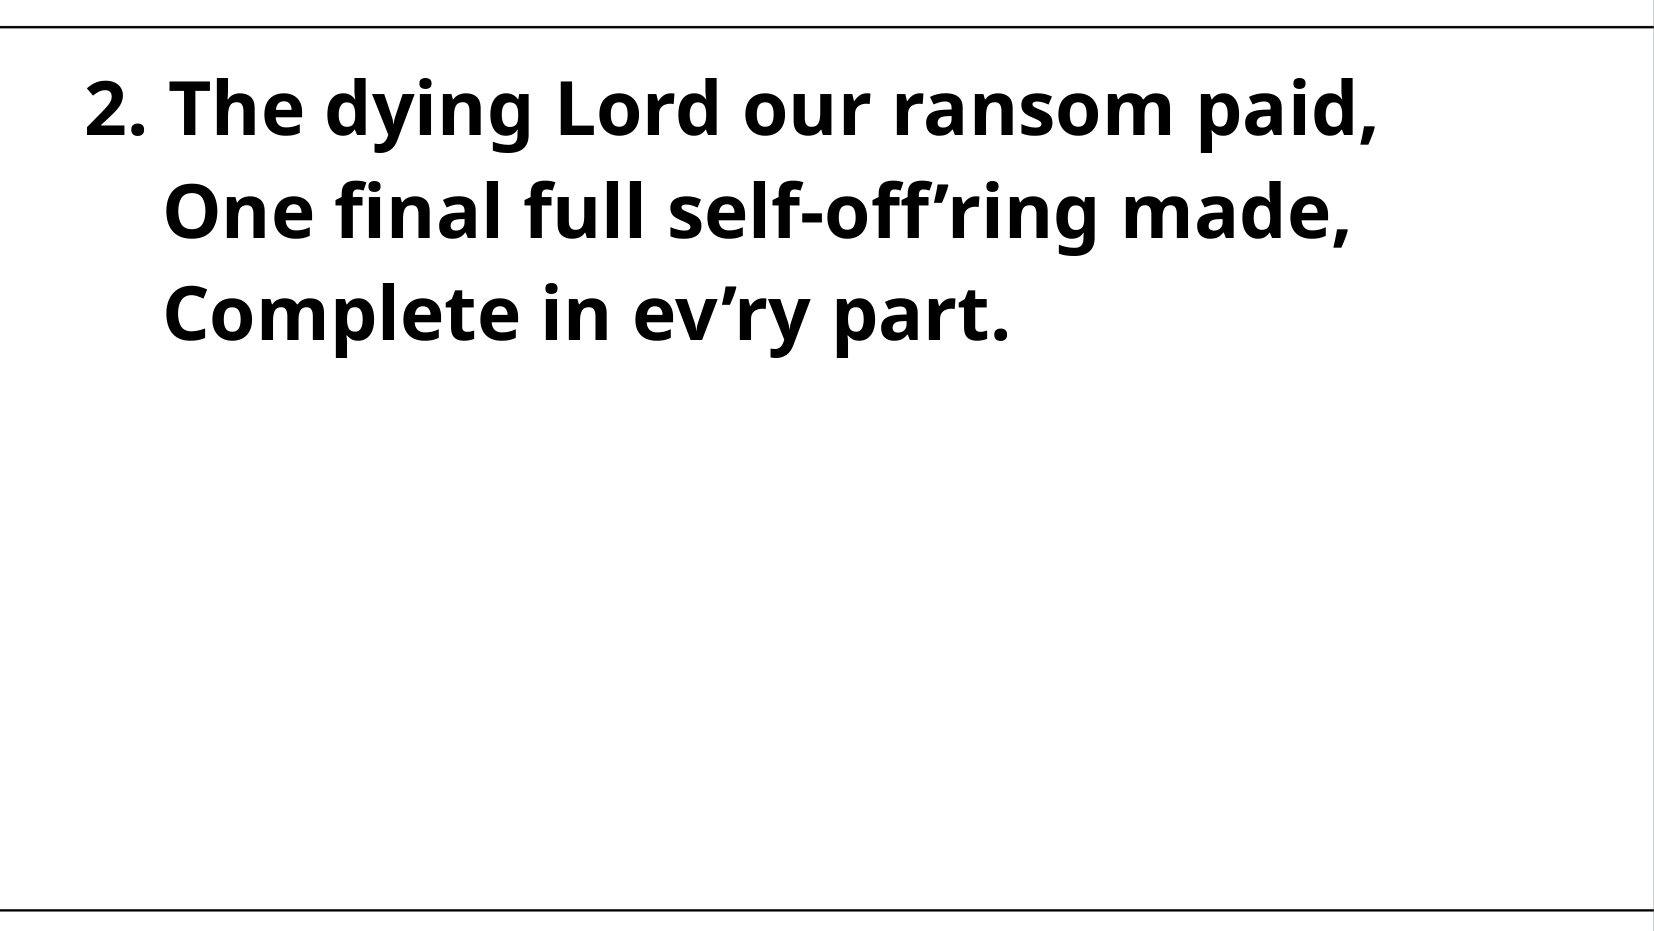

2. The dying Lord our ransom paid,
 One final full self-off’ring made,
 Complete in ev’ry part.